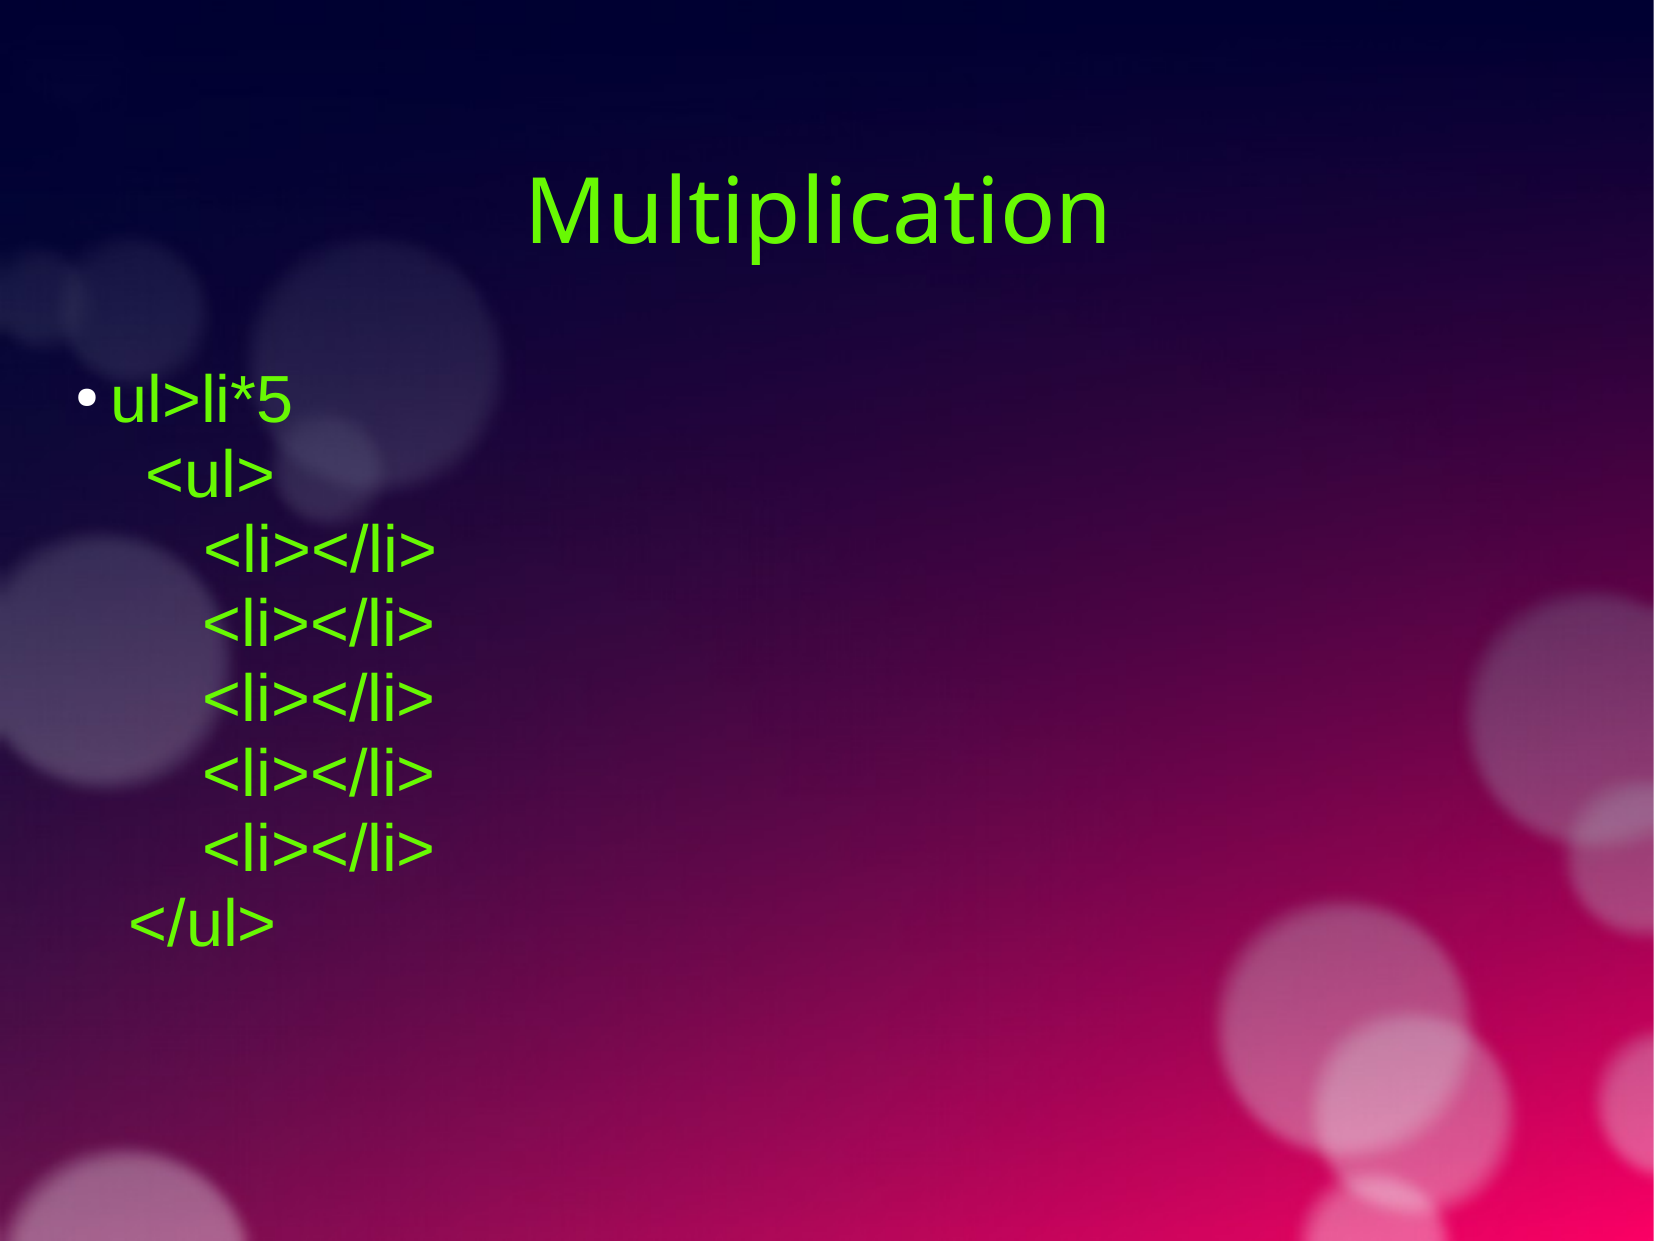

# Multiplication
ul>li*5
<ul>
 	 <li></li>
 <li></li>
 <li></li>
 <li></li>
 <li></li>
 </ul>